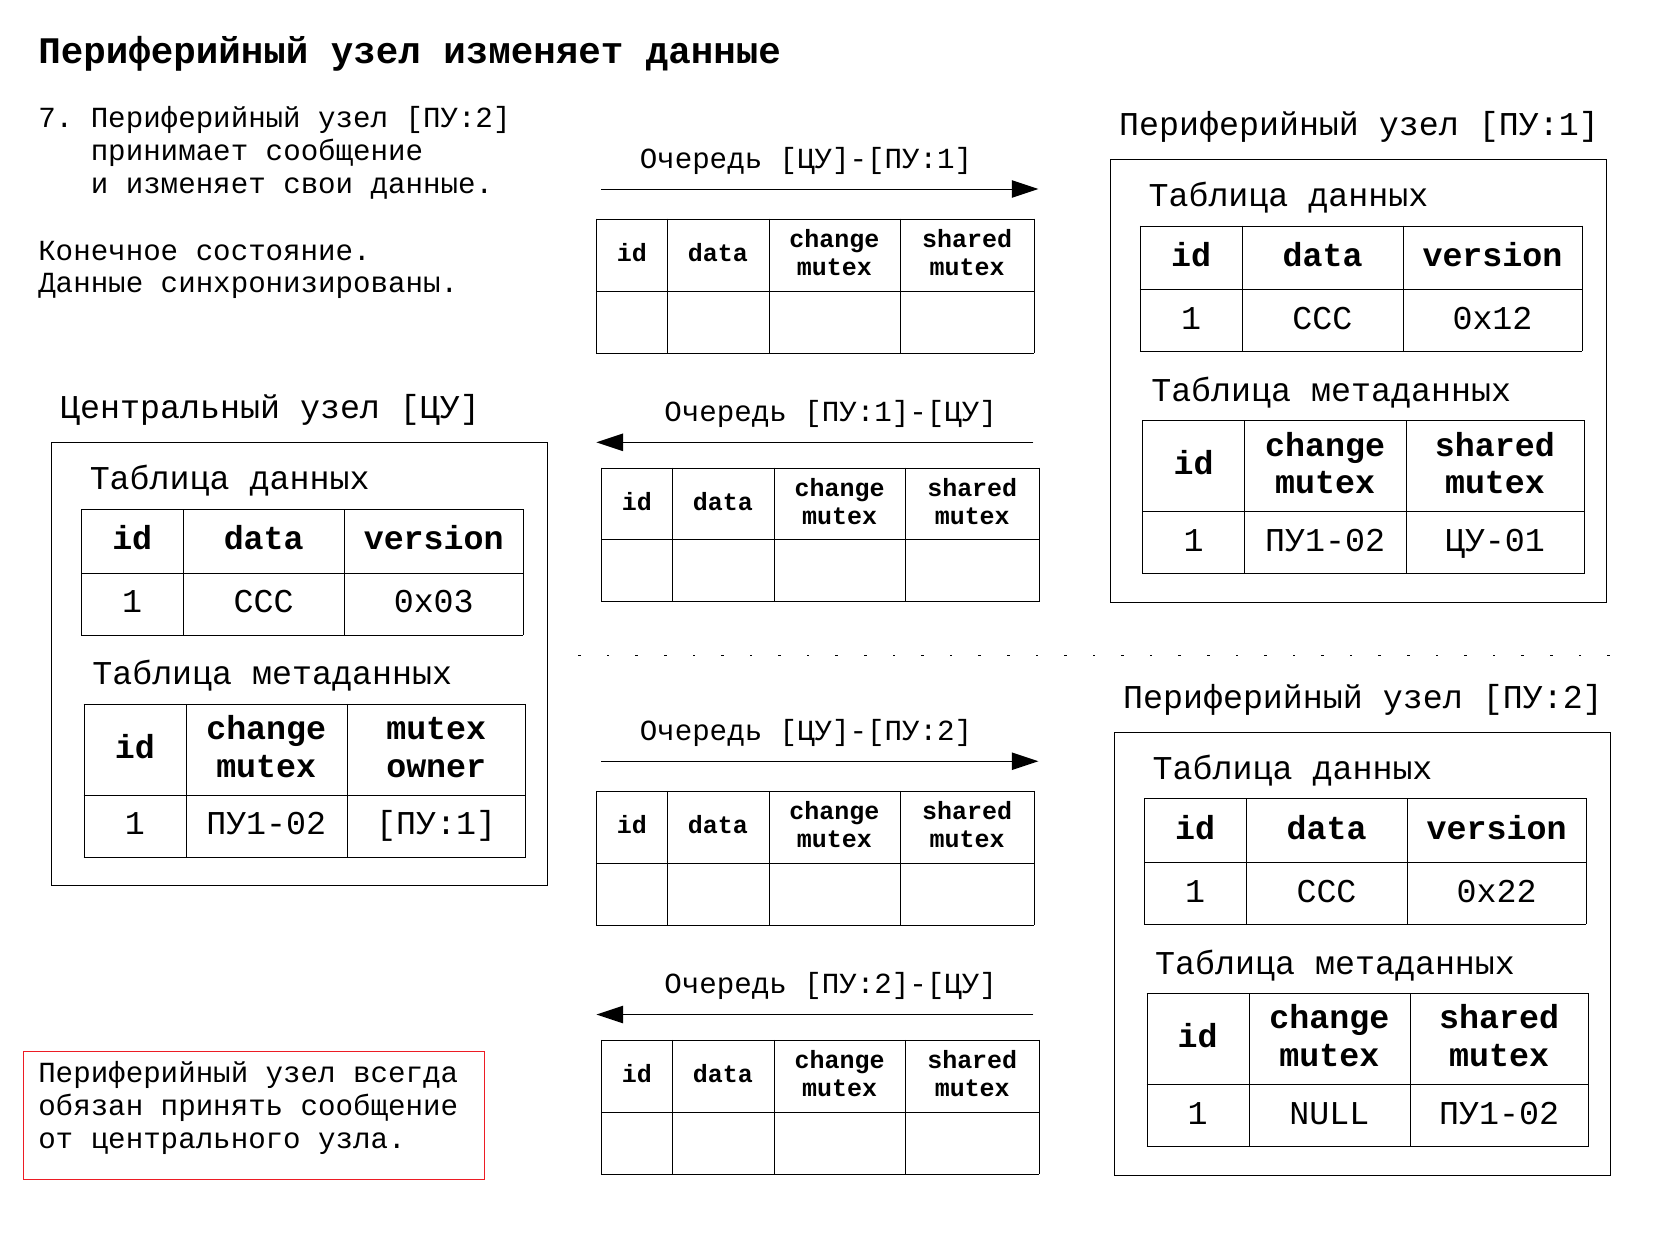

Периферийный узел изменяет данные
7. Периферийный узел [ПУ:2]
 принимает сообщение
 и изменяет свои данные.
Конечное состояние.
Данные синхронизированы.
Периферийный узел [ПУ:1]
Очередь [ЦУ]-[ПУ:1]
Таблица данных
| id | data | change mutex | shared mutex |
| --- | --- | --- | --- |
| | | | |
| id | data | version |
| --- | --- | --- |
| 1 | CCC | 0x12 |
Таблица метаданных
Центральный узел [ЦУ]
Очередь [ПУ:1]-[ЦУ]
| id | change mutex | shared mutex |
| --- | --- | --- |
| 1 | ПУ1-02 | ЦУ-01 |
Таблица данных
| id | data | change mutex | shared mutex |
| --- | --- | --- | --- |
| | | | |
| id | data | version |
| --- | --- | --- |
| 1 | CCC | 0x03 |
Таблица метаданных
Периферийный узел [ПУ:2]
| id | change mutex | mutex owner |
| --- | --- | --- |
| 1 | ПУ1-02 | [ПУ:1] |
Очередь [ЦУ]-[ПУ:2]
Таблица данных
| id | data | change mutex | shared mutex |
| --- | --- | --- | --- |
| | | | |
| id | data | version |
| --- | --- | --- |
| 1 | CCC | 0x22 |
Таблица метаданных
Очередь [ПУ:2]-[ЦУ]
| id | change mutex | shared mutex |
| --- | --- | --- |
| 1 | NULL | ПУ1-02 |
| id | data | change mutex | shared mutex |
| --- | --- | --- | --- |
| | | | |
Периферийный узел всегда
обязан принять сообщение
от центрального узла.